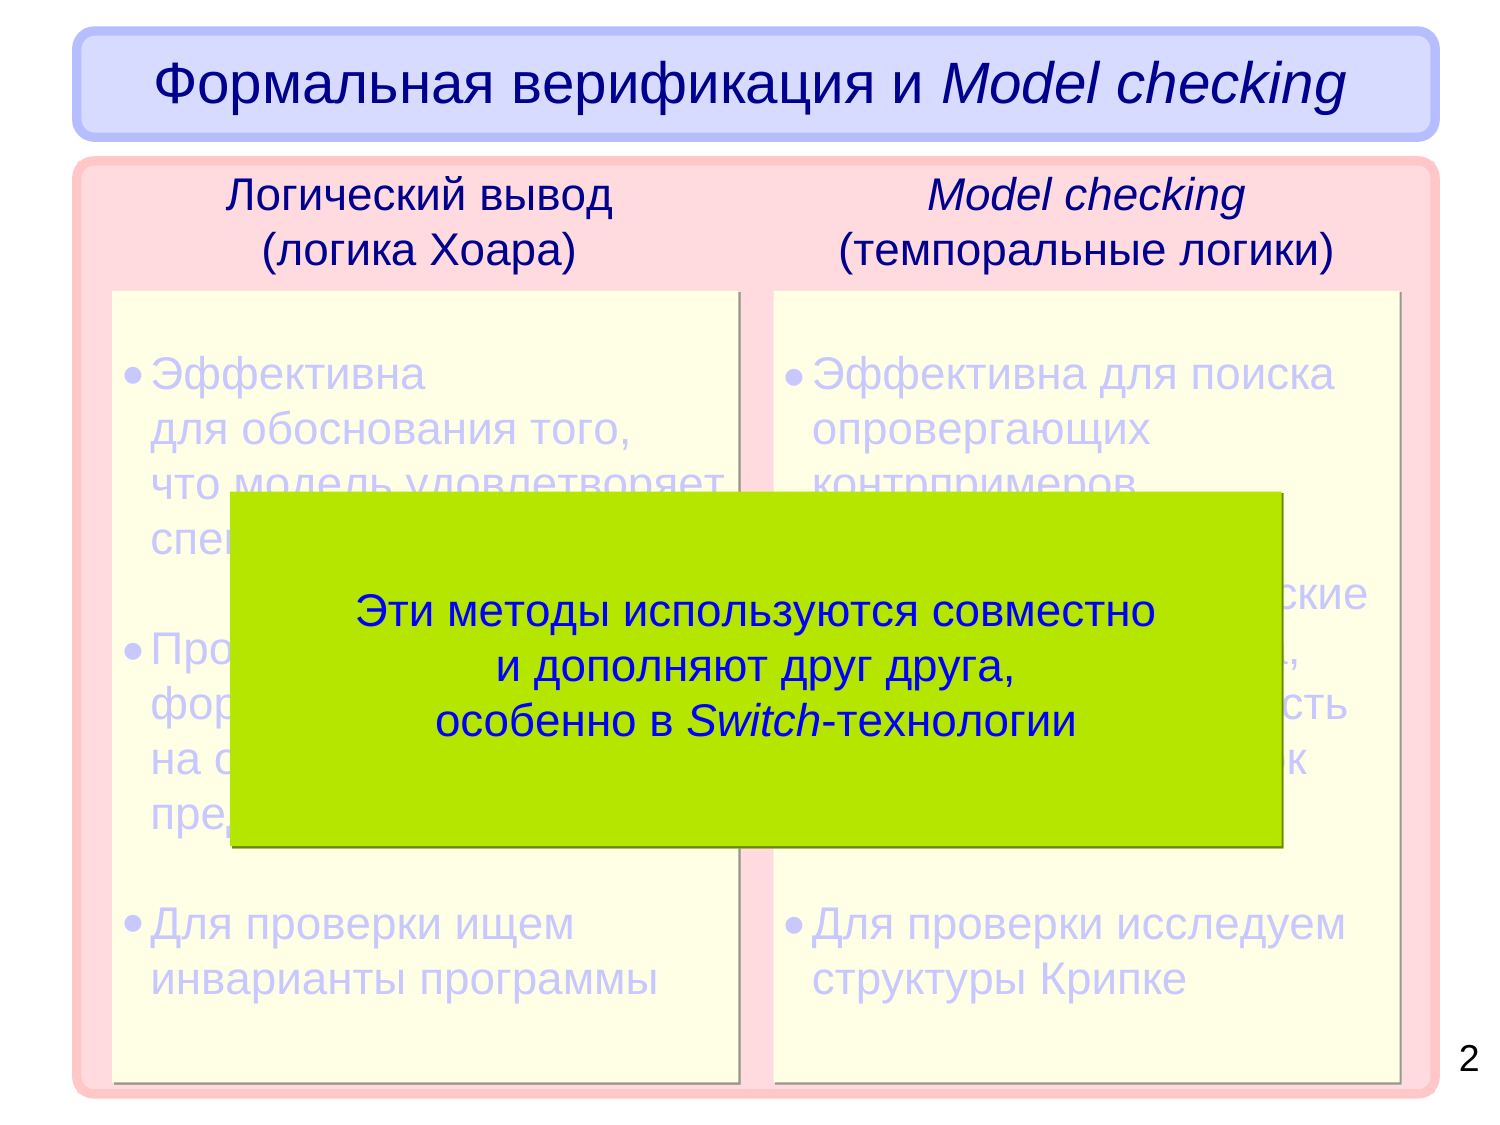

# Формальная верификация и Model сhecking
Логический вывод
(логика Хоара)
Model checking (темпоральные логики)
•
•
Эффективна
для обоснования того,
что модель удовлетворяет спецификации
Проверяем свойства,
формулируемые
на основе
пред- и постусловий
Для проверки ищем инварианты программы
Эффективна для поиска опровергающих контрпримеров
Проверяем динамические (временные) свойства,
например, достижимость состояний или порядок
их обхода
Для проверки исследуем структуры Крипке
•
•
•
•
Эти методы используются совместно
и дополняют друг друга,
особенно в Switch-технологии
2